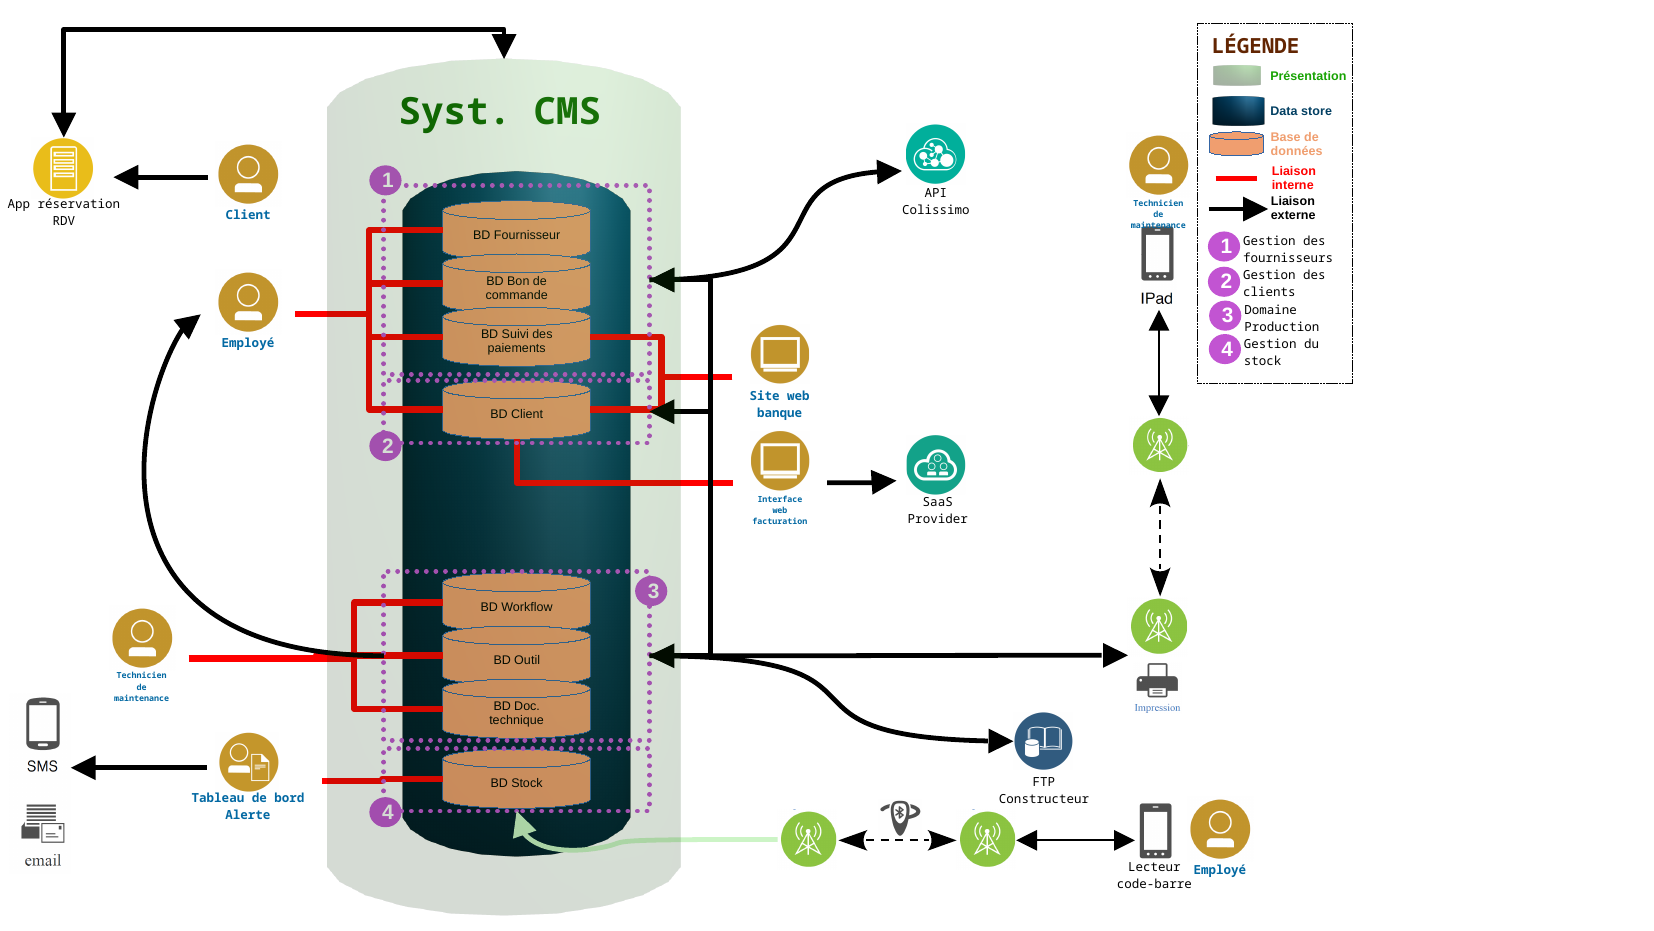

LÉGENDE
Présentation
Syst. CMS
Data store
Base de
données
API
Colissimo
Technicien de maintenance
App réservation
RDV
Client
Liaison interne
1
Liaison externe
BD Fournisseur
Gestion des
fournisseurs
1
BD Bon de commande
Gestion des
clients
2
Employé
Domaine
Production
3
BD Suivi des paiements
Site web banque
Gestion du
stock
4
BD Client
2
Interface web facturation
SaaS
Provider
BD Workflow
3
Technicien de maintenance
BD Outil
BD Doc.
technique
Tableau de bord
Alerte
BD Stock
FTP Constructeur
Employé
4
Lecteur
code-barre